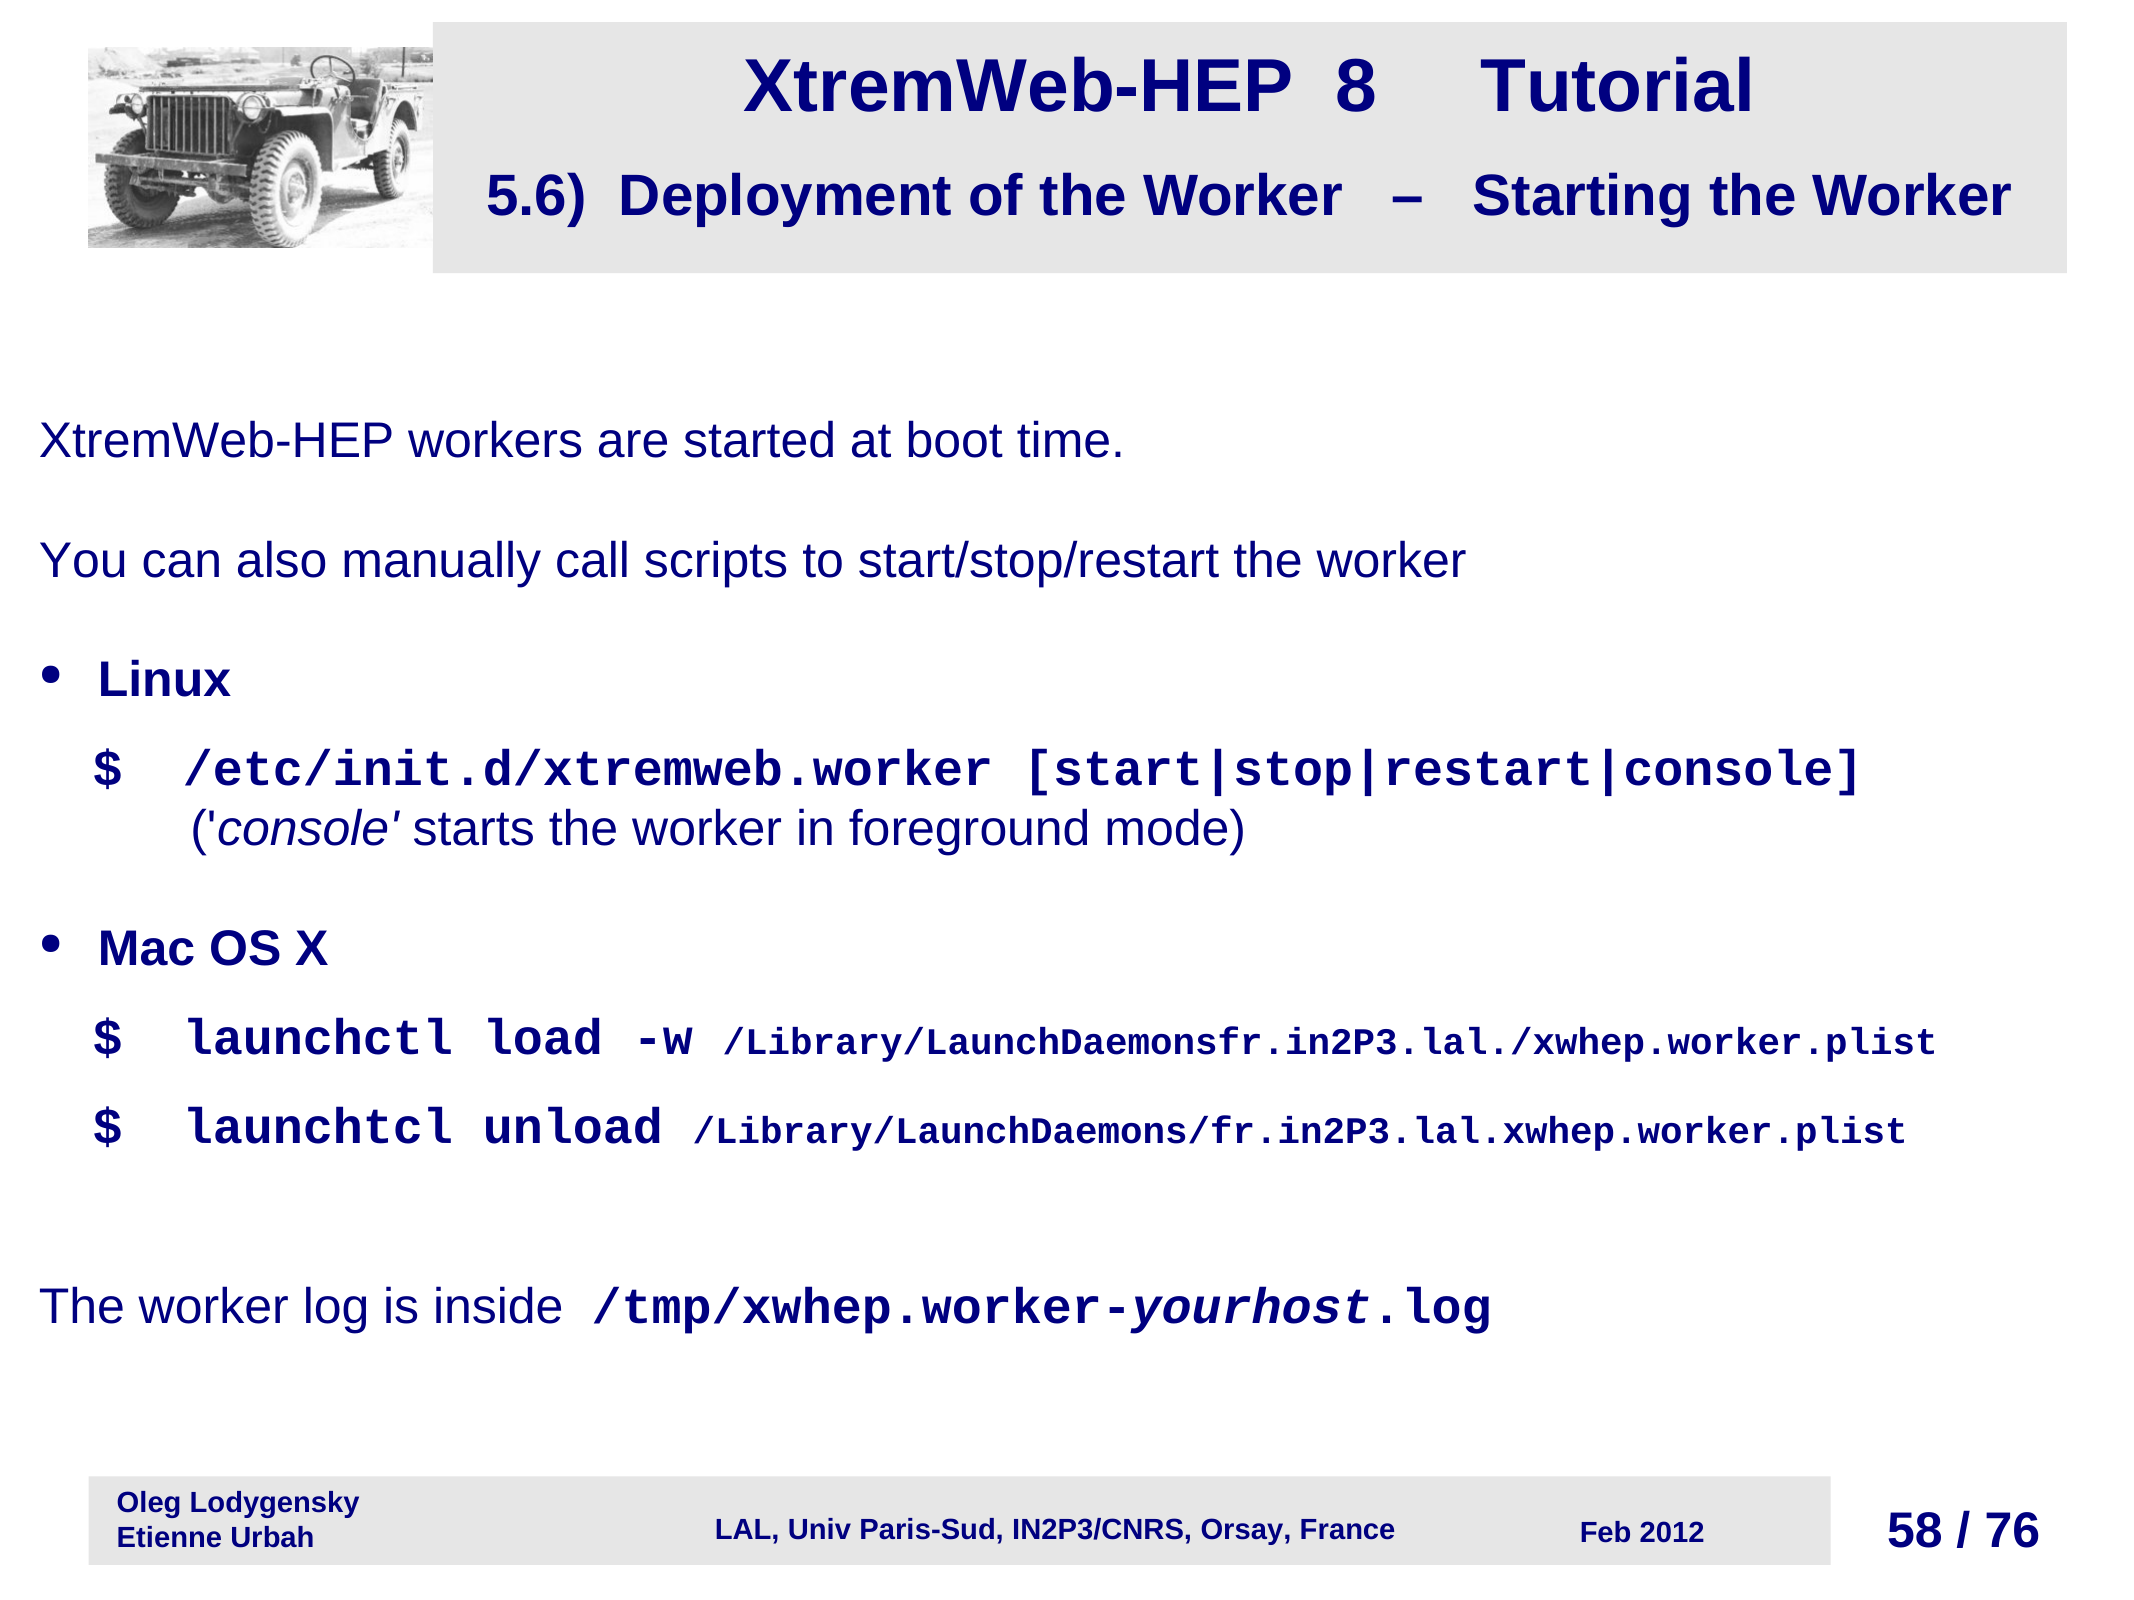

# 5.6) Deployment of the Worker – Starting the Worker
XtremWeb-HEP workers are started at boot time.
You can also manually call scripts to start/stop/restart the worker
Linux
$ /etc/init.d/xtremweb.worker [start|stop|restart|console]
 ('console' starts the worker in foreground mode)
Mac OS X
$ launchctl load -w /Library/LaunchDaemonsfr.in2P3.lal./xwhep.worker.plist
$ launchtcl unload /Library/LaunchDaemons/fr.in2P3.lal.xwhep.worker.plist
The worker log is inside /tmp/xwhep.worker-yourhost.log
58